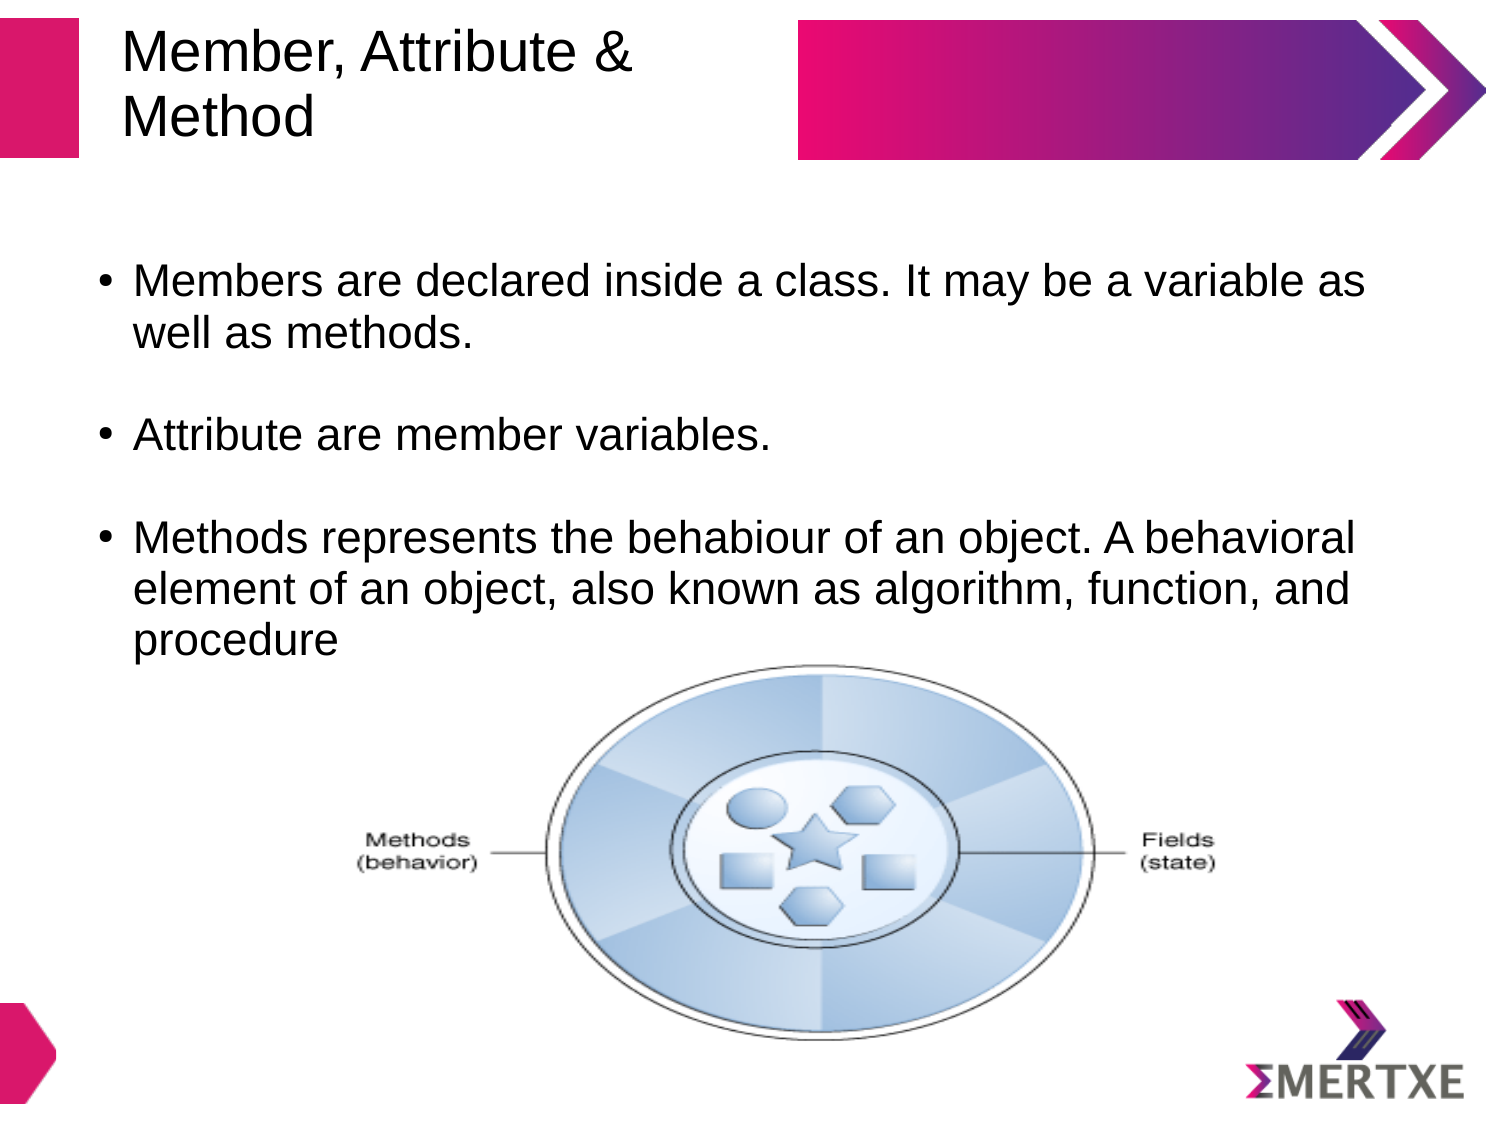

Member, Attribute & Method
Members are declared inside a class. It may be a variable as well as methods.
Attribute are member variables.
Methods represents the behabiour of an object. A behavioral element of an object, also known as algorithm, function, and procedure